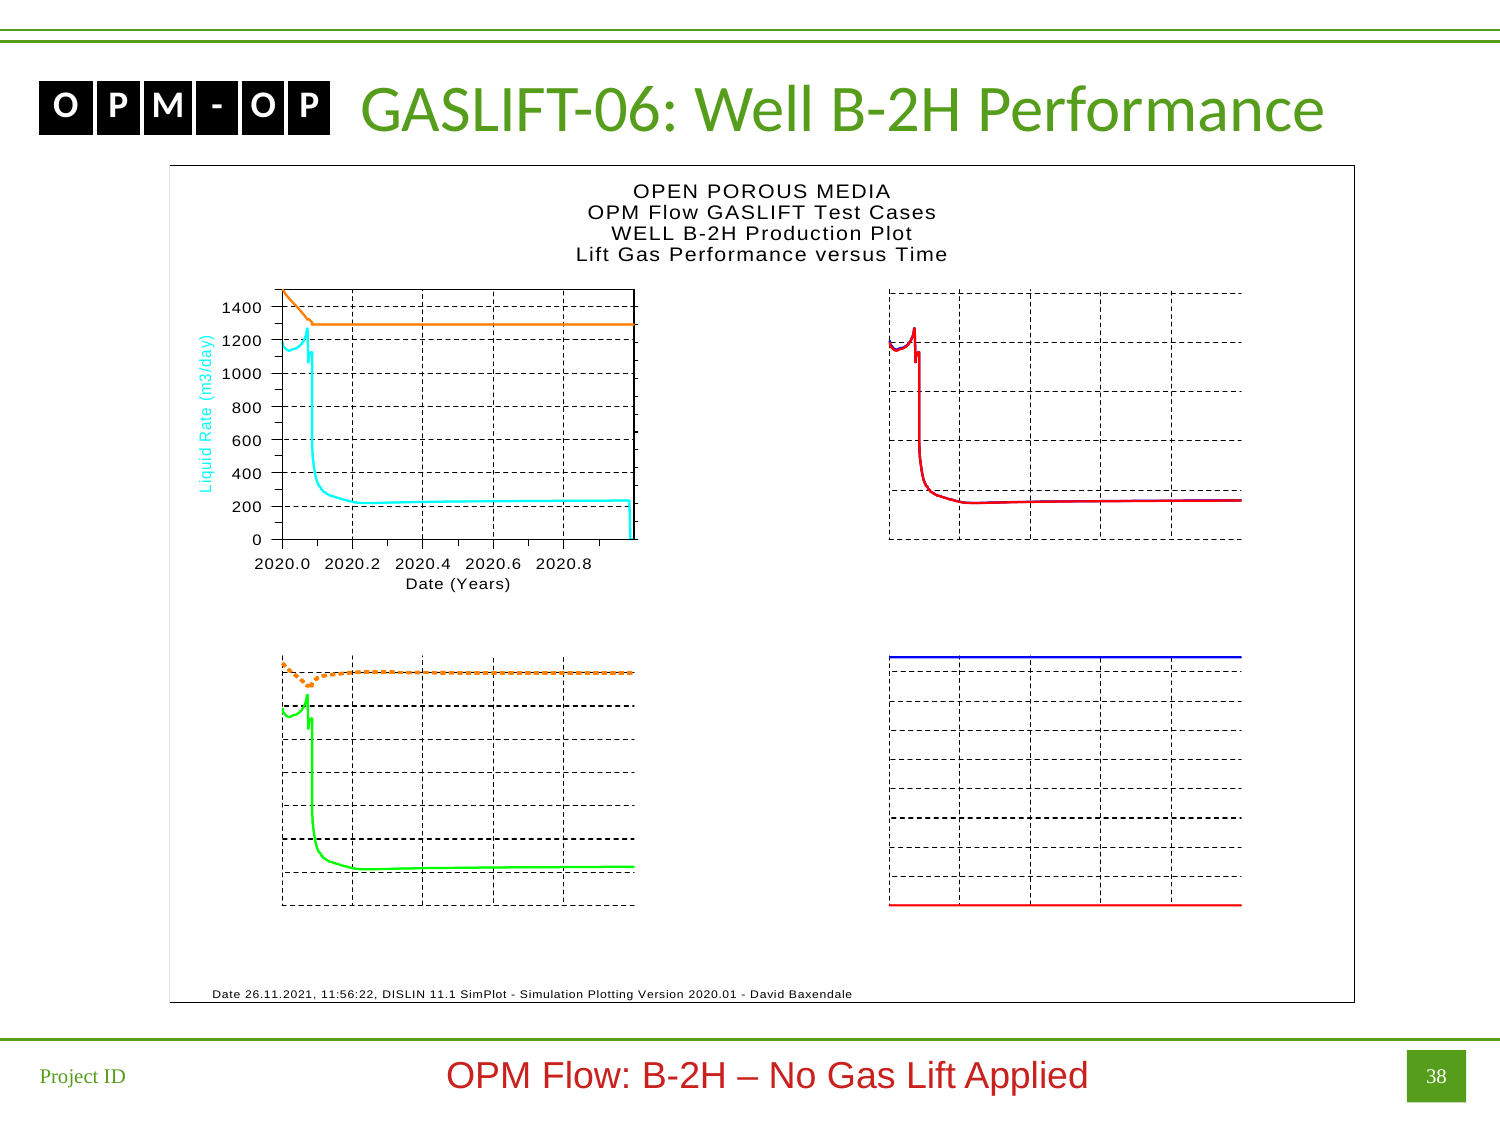

# GASLIFT-06: Well B-2H Performance
OPM Flow: B-2H – No Gas Lift Applied
Project ID
38